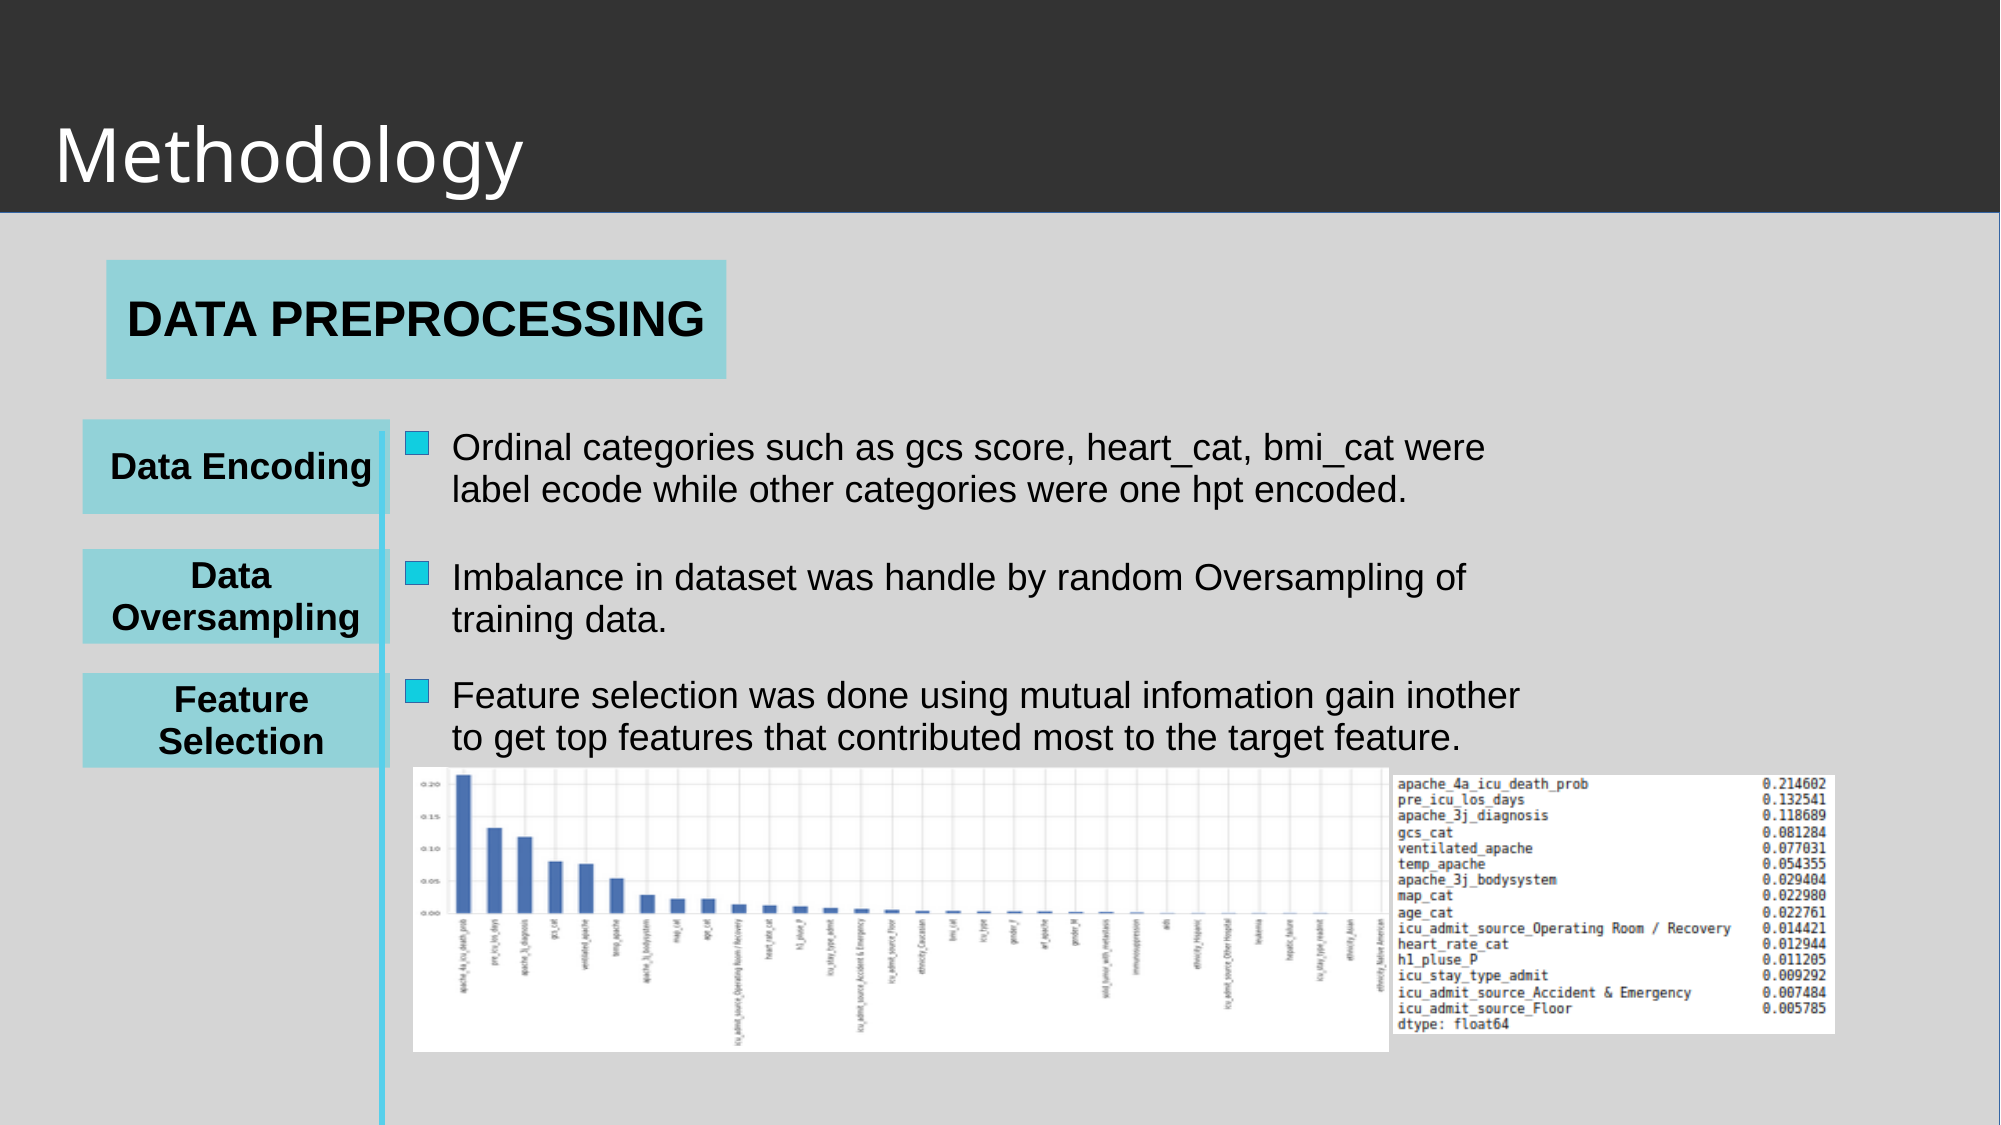

Methodology
DATA PREPROCESSING
 Data Encoding
Ordinal categories such as gcs score, heart_cat, bmi_cat were label ecode while other categories were one hpt encoded.
Data
Oversampling
Imbalance in dataset was handle by random Oversampling of training data.
Feature selection was done using mutual infomation gain inother to get top features that contributed most to the target feature.
 Feature
 Selection